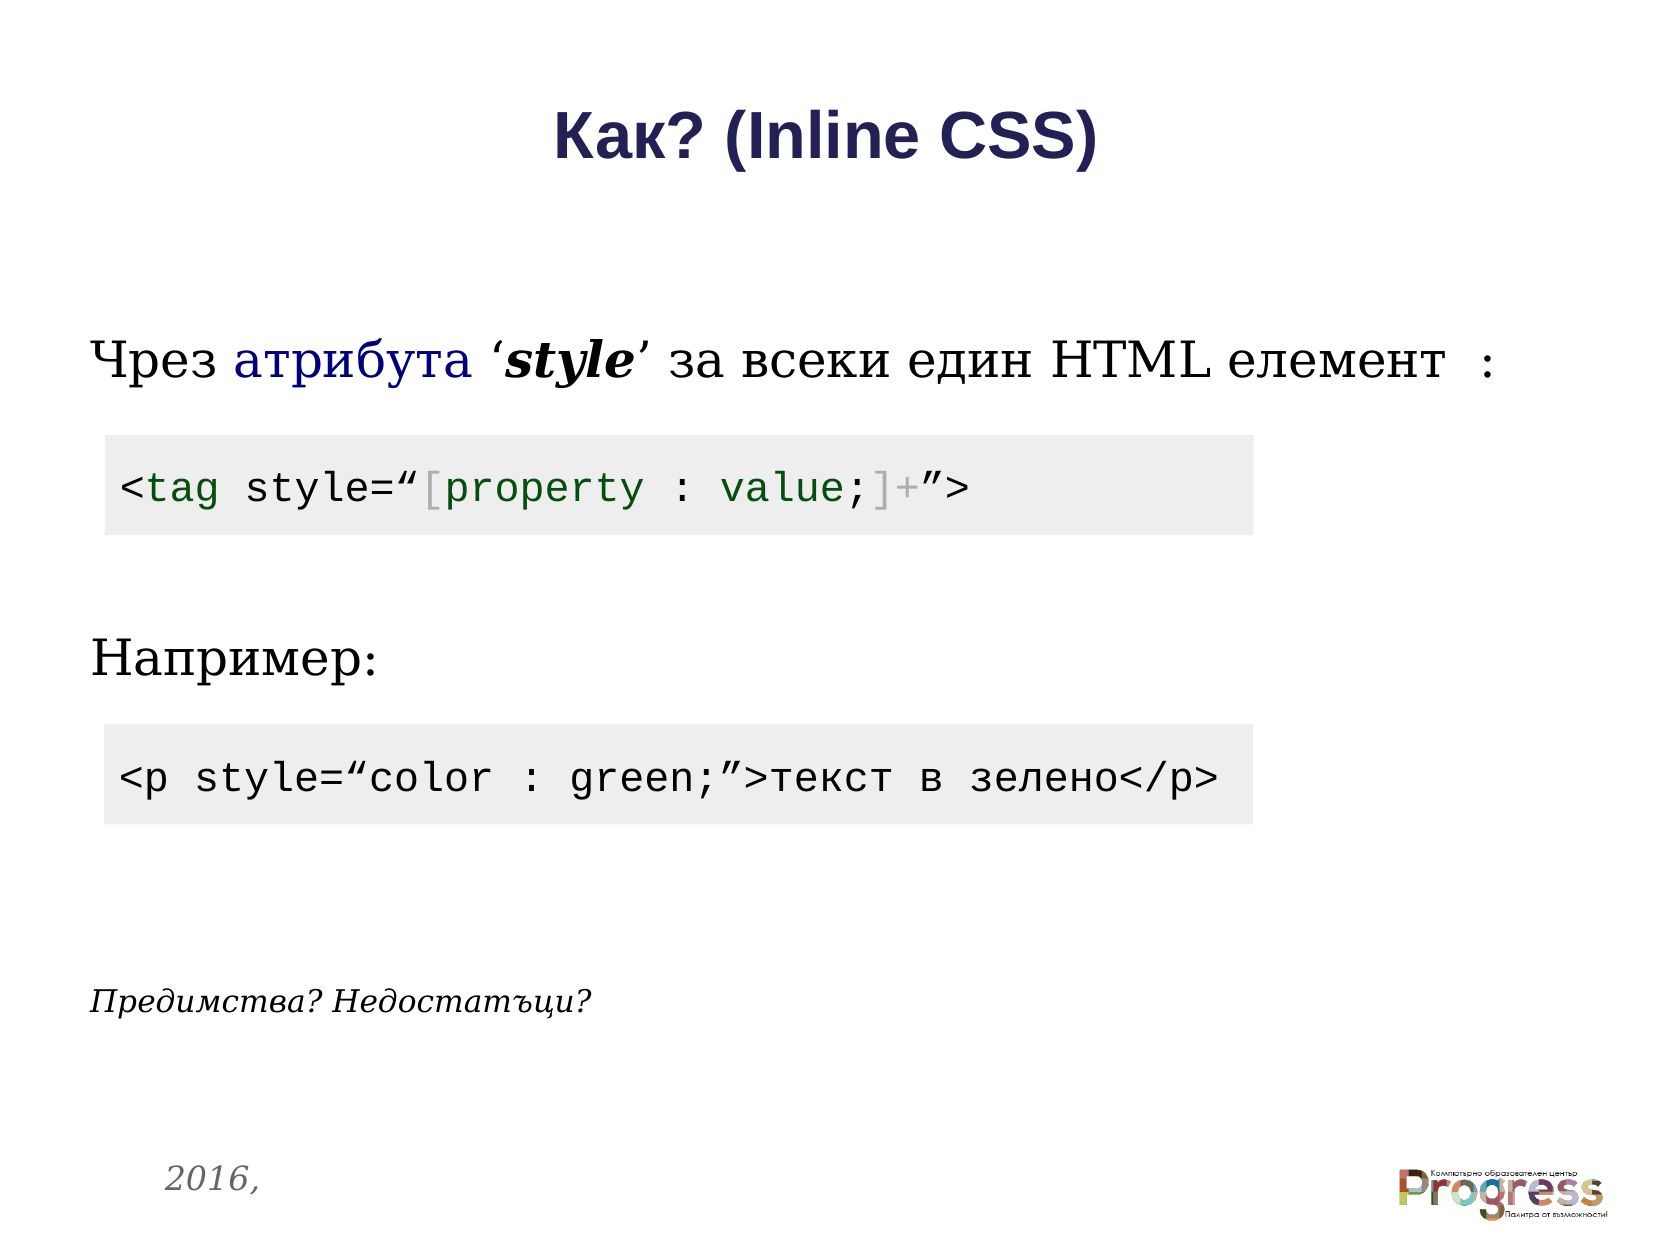

# Как? (Inline CSS)
Чрез атрибутa ‘style’ за всеки един HTML елемент :
Например:
Предимства? Недостатъци?
<tag style=“[property : value;]+”>
<p style=“color : green;”>текст в зелено</p>
2016,